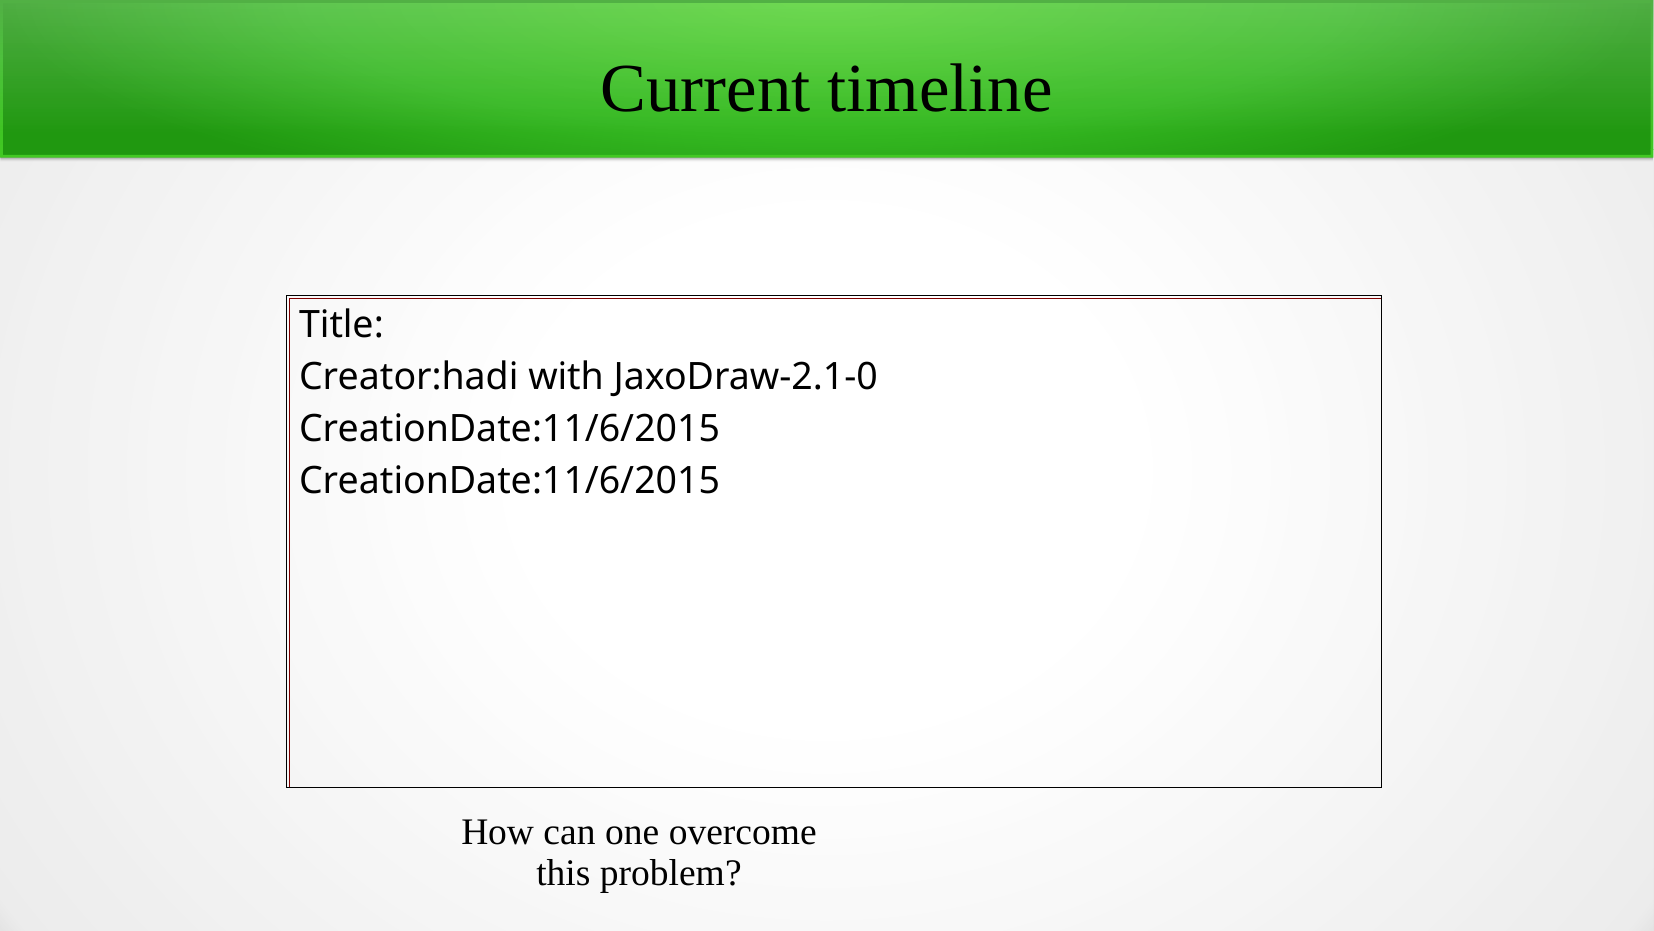

# Current timeline
How can one overcome
this problem?